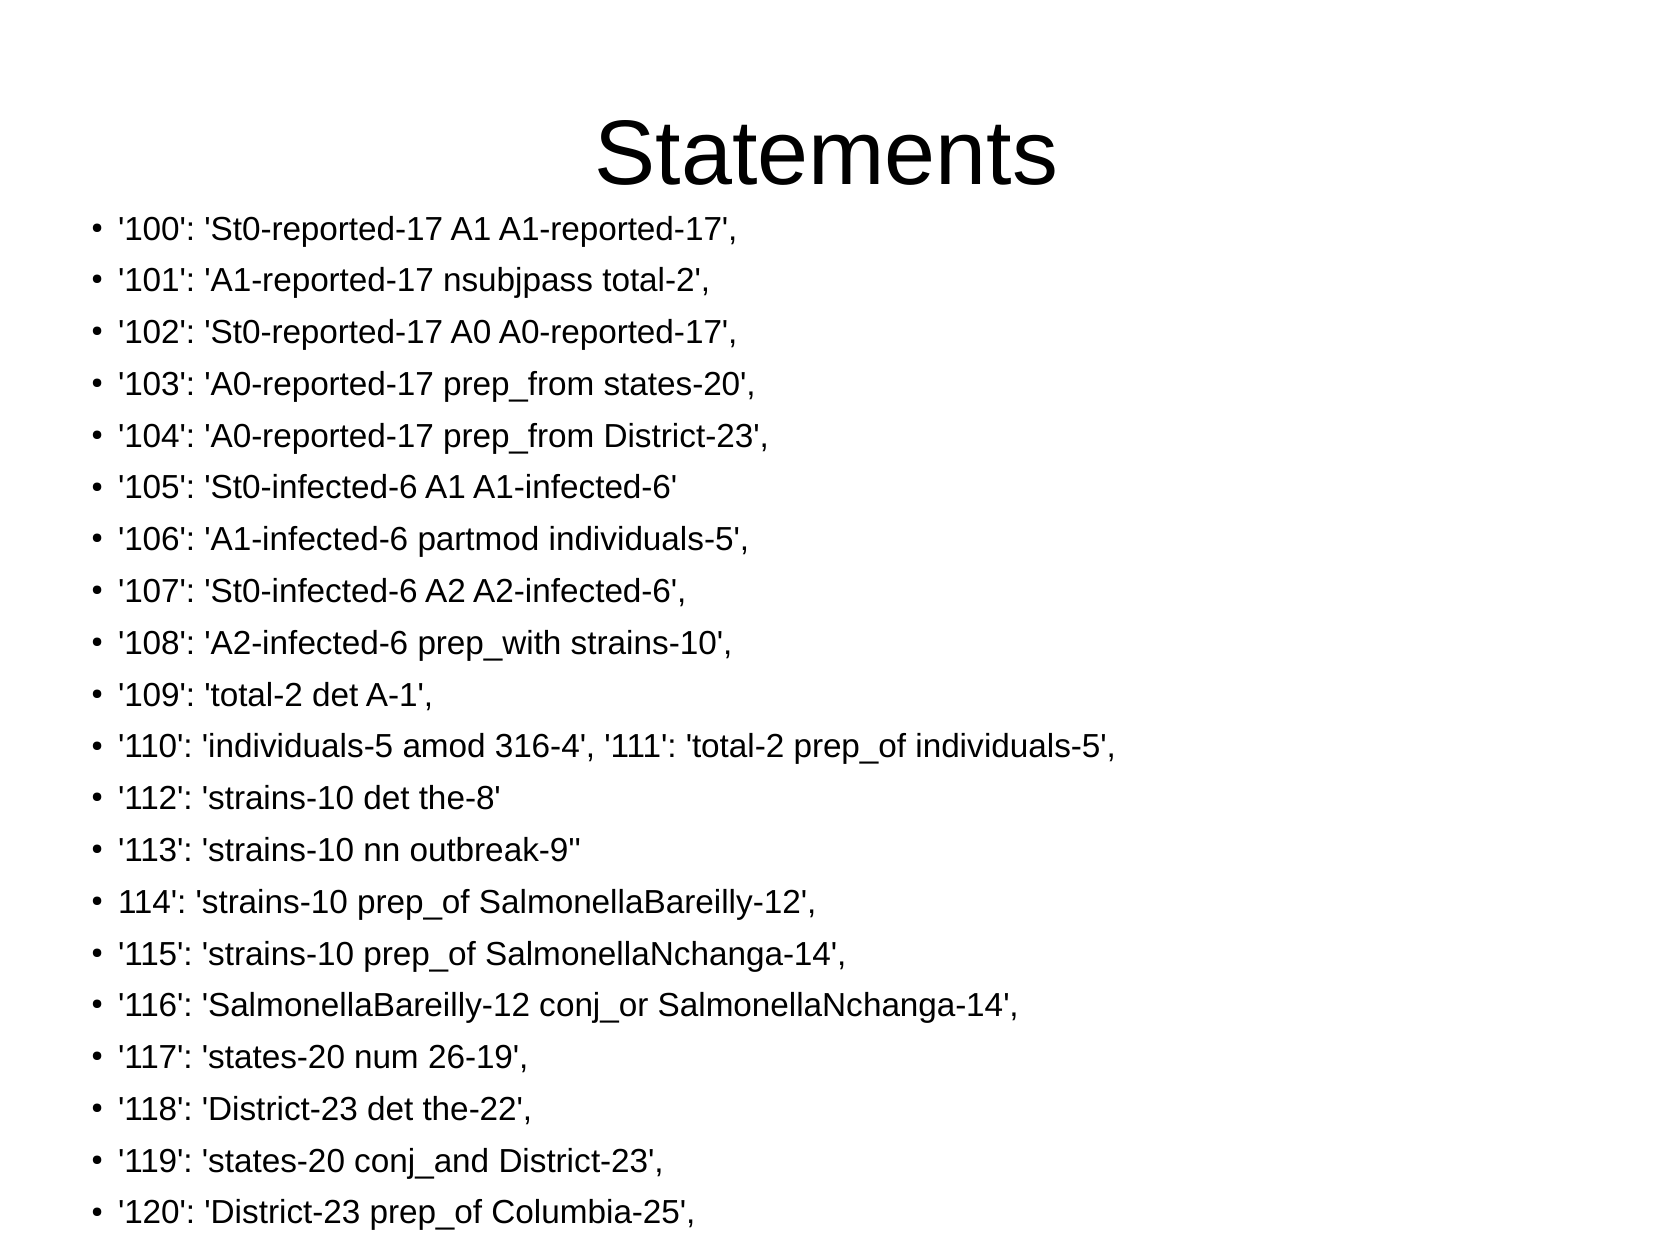

# Statements
'100': 'St0-reported-17 A1 A1-reported-17',
'101': 'A1-reported-17 nsubjpass total-2',
'102': 'St0-reported-17 A0 A0-reported-17',
'103': 'A0-reported-17 prep_from states-20',
'104': 'A0-reported-17 prep_from District-23',
'105': 'St0-infected-6 A1 A1-infected-6'
'106': 'A1-infected-6 partmod individuals-5',
'107': 'St0-infected-6 A2 A2-infected-6',
'108': 'A2-infected-6 prep_with strains-10',
'109': 'total-2 det A-1',
'110': 'individuals-5 amod 316-4', '111': 'total-2 prep_of individuals-5',
'112': 'strains-10 det the-8'
'113': 'strains-10 nn outbreak-9''
114': 'strains-10 prep_of SalmonellaBareilly-12',
'115': 'strains-10 prep_of SalmonellaNchanga-14',
'116': 'SalmonellaBareilly-12 conj_or SalmonellaNchanga-14',
'117': 'states-20 num 26-19',
'118': 'District-23 det the-22',
'119': 'states-20 conj_and District-23',
'120': 'District-23 prep_of Columbia-25',